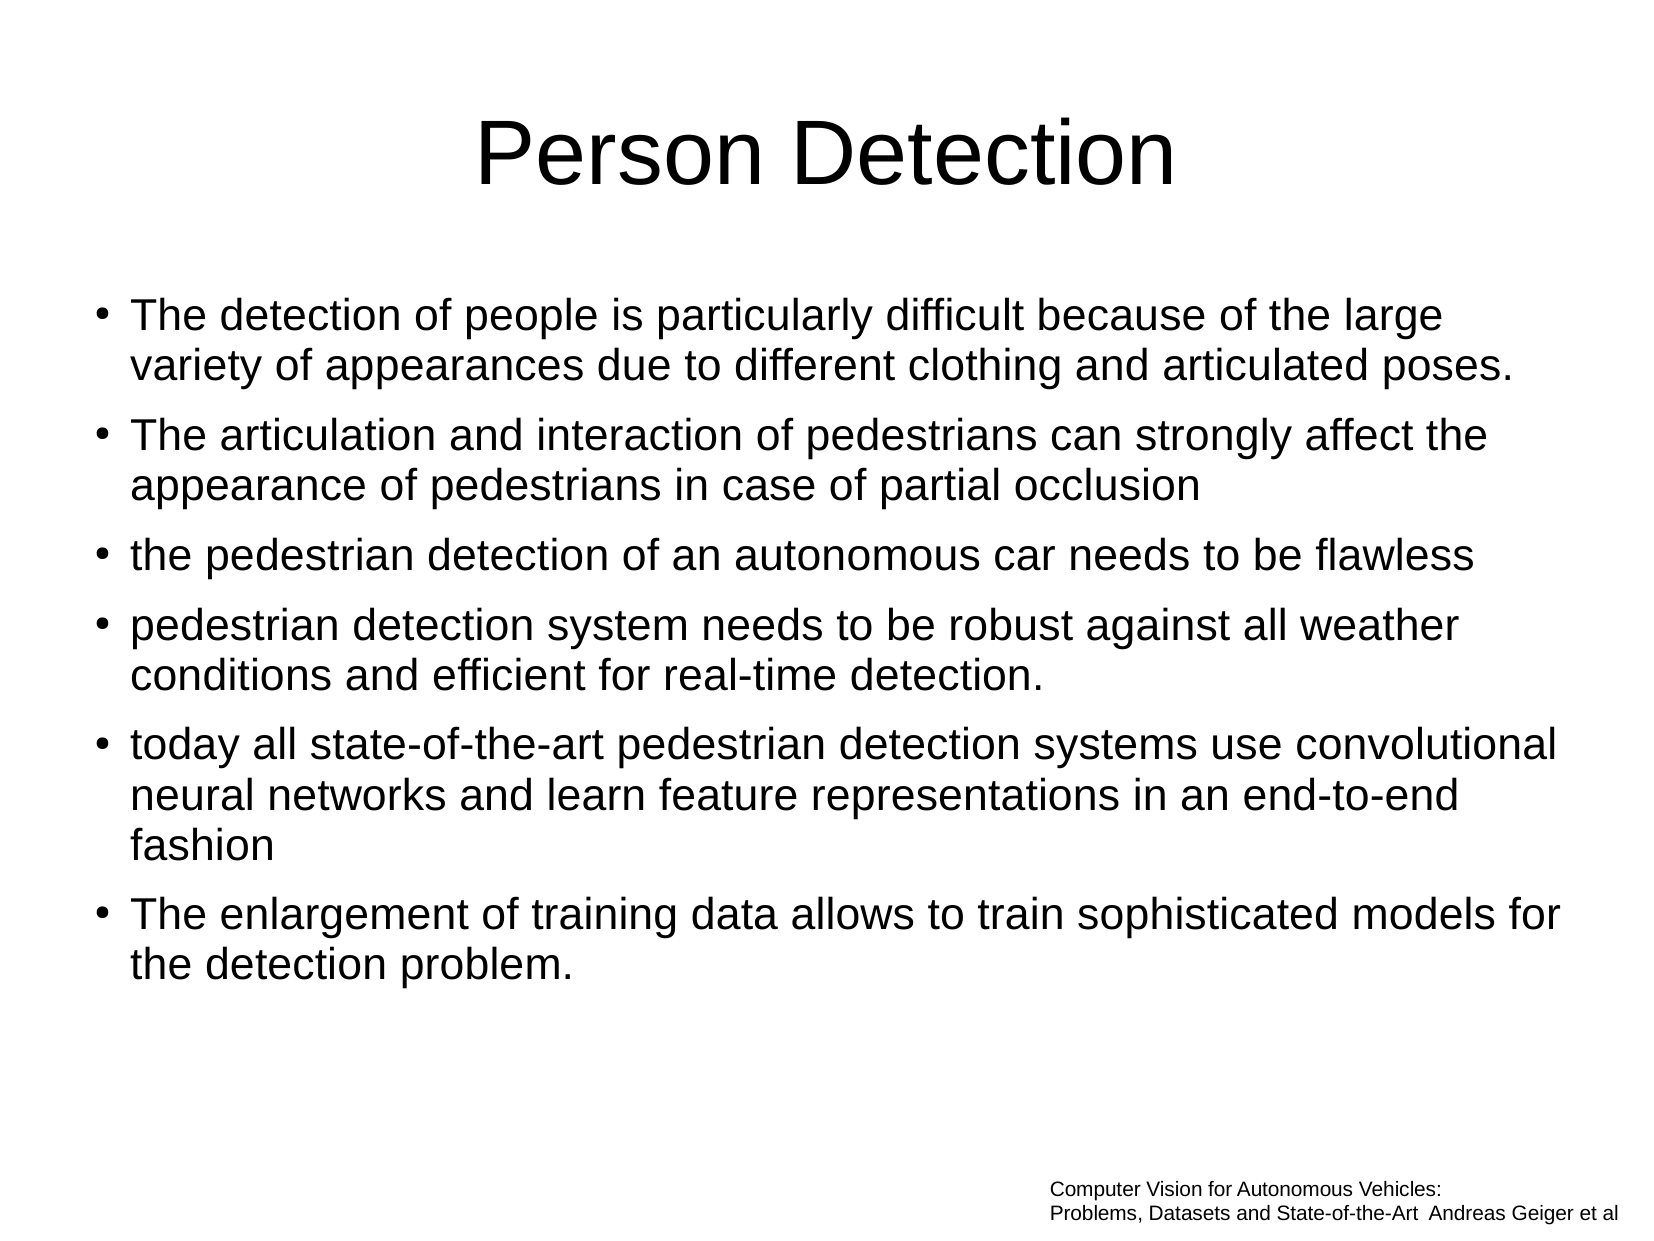

# Person Detection
The detection of people is particularly difficult because of the large variety of appearances due to different clothing and articulated poses.
The articulation and interaction of pedestrians can strongly affect the appearance of pedestrians in case of partial occlusion
the pedestrian detection of an autonomous car needs to be flawless
pedestrian detection system needs to be robust against all weather conditions and efficient for real-time detection.
today all state-of-the-art pedestrian detection systems use convolutional neural networks and learn feature representations in an end-to-end fashion
The enlargement of training data allows to train sophisticated models for the detection problem.
Computer Vision for Autonomous Vehicles:
Problems, Datasets and State-of-the-Art Andreas Geiger et al